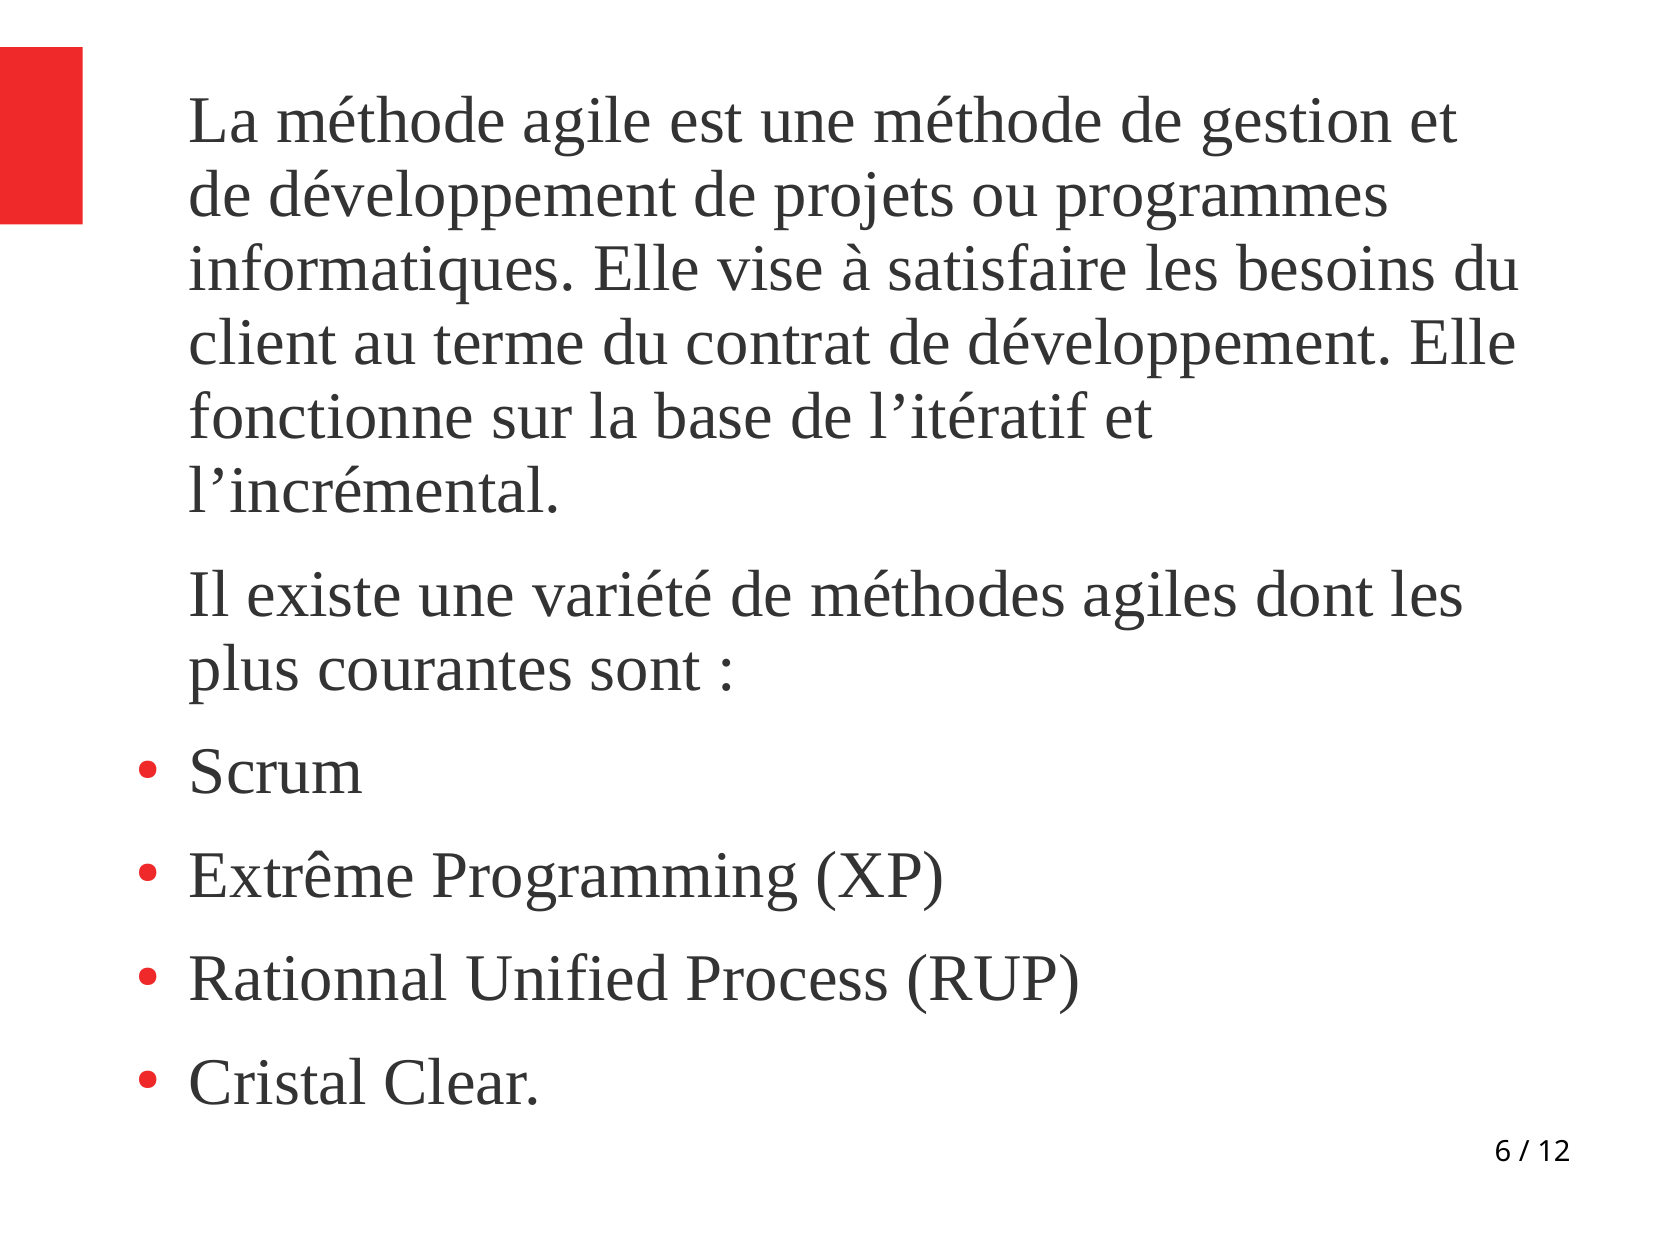

# La méthode agile est une méthode de gestion et de développement de projets ou programmes informatiques. Elle vise à satisfaire les besoins du client au terme du contrat de développement. Elle fonctionne sur la base de l’itératif et l’incrémental.
Il existe une variété de méthodes agiles dont les plus courantes sont :
Scrum
Extrême Programming (XP)
Rationnal Unified Process (RUP)
Cristal Clear.
6